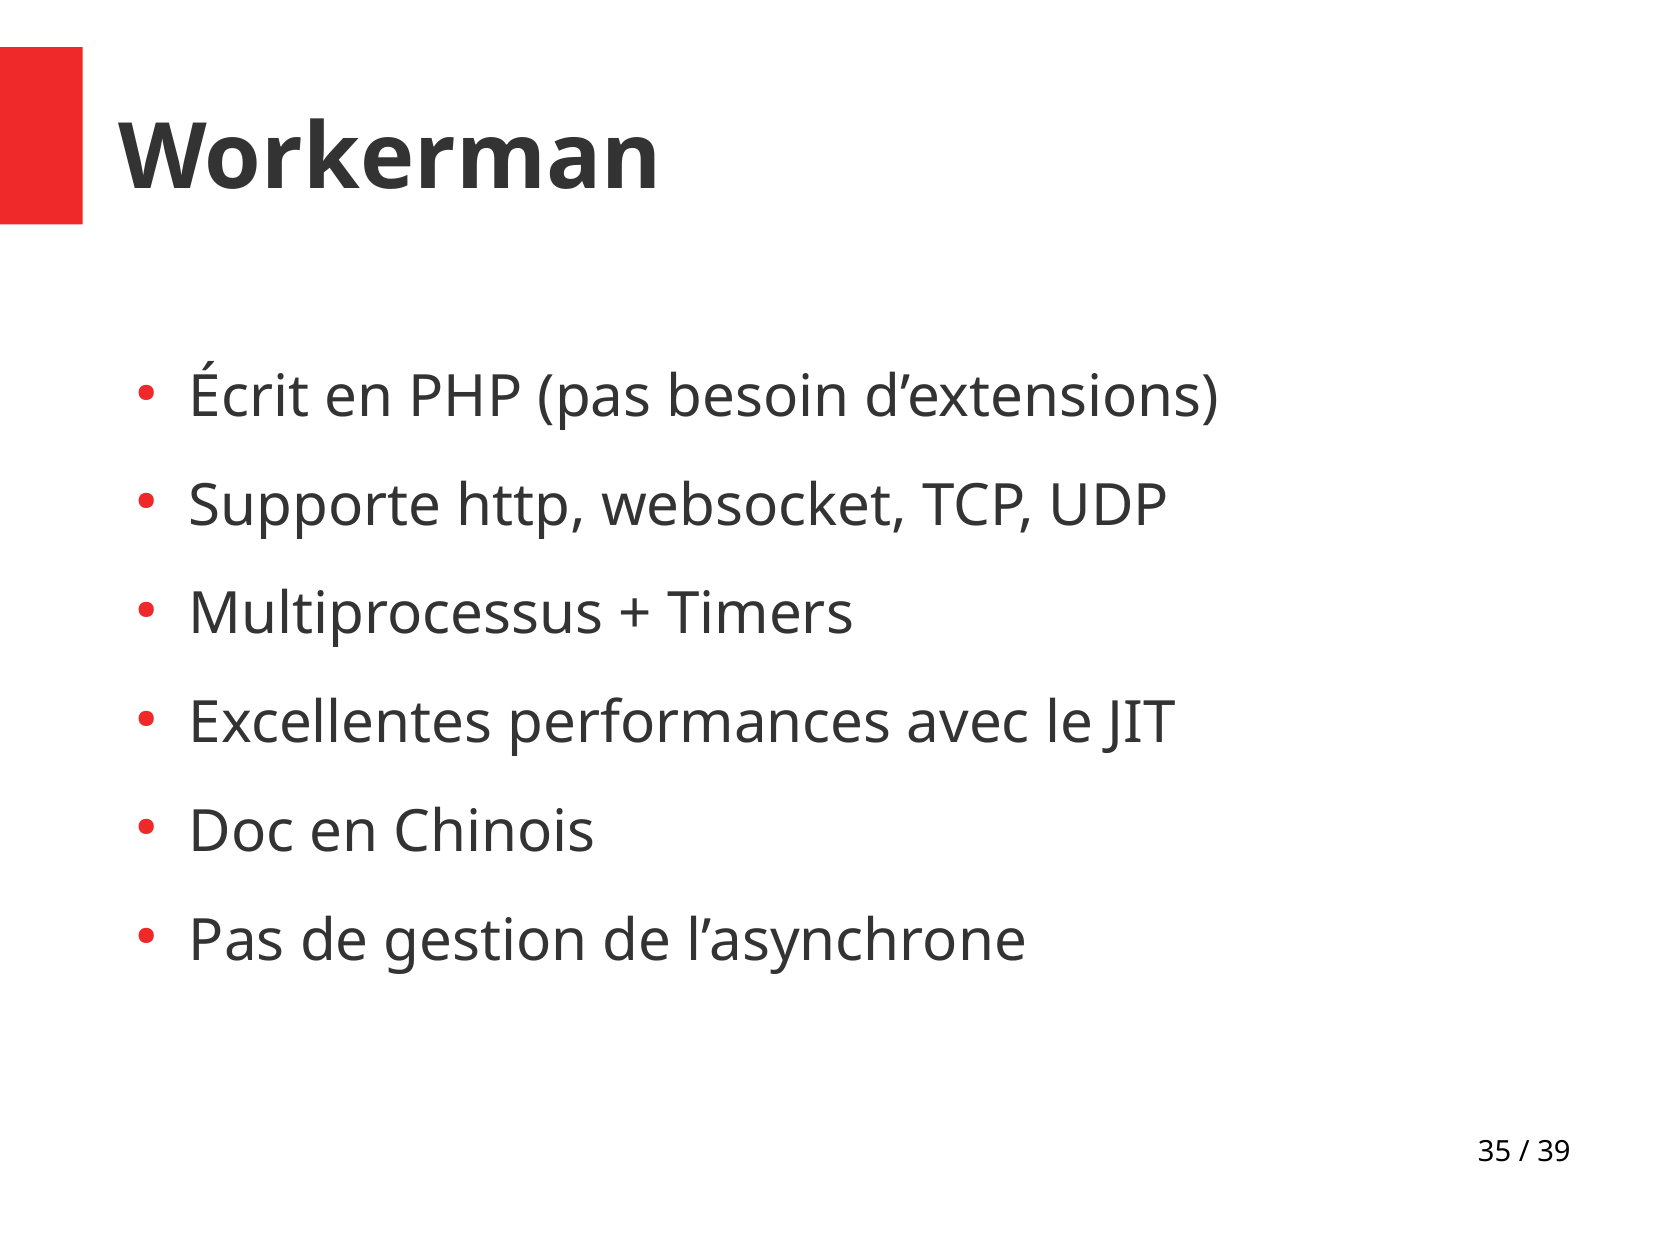

# Workerman
Écrit en PHP (pas besoin d’extensions)
Supporte http, websocket, TCP, UDP
Multiprocessus + Timers
Excellentes performances avec le JIT
Doc en Chinois
Pas de gestion de l’asynchrone
35